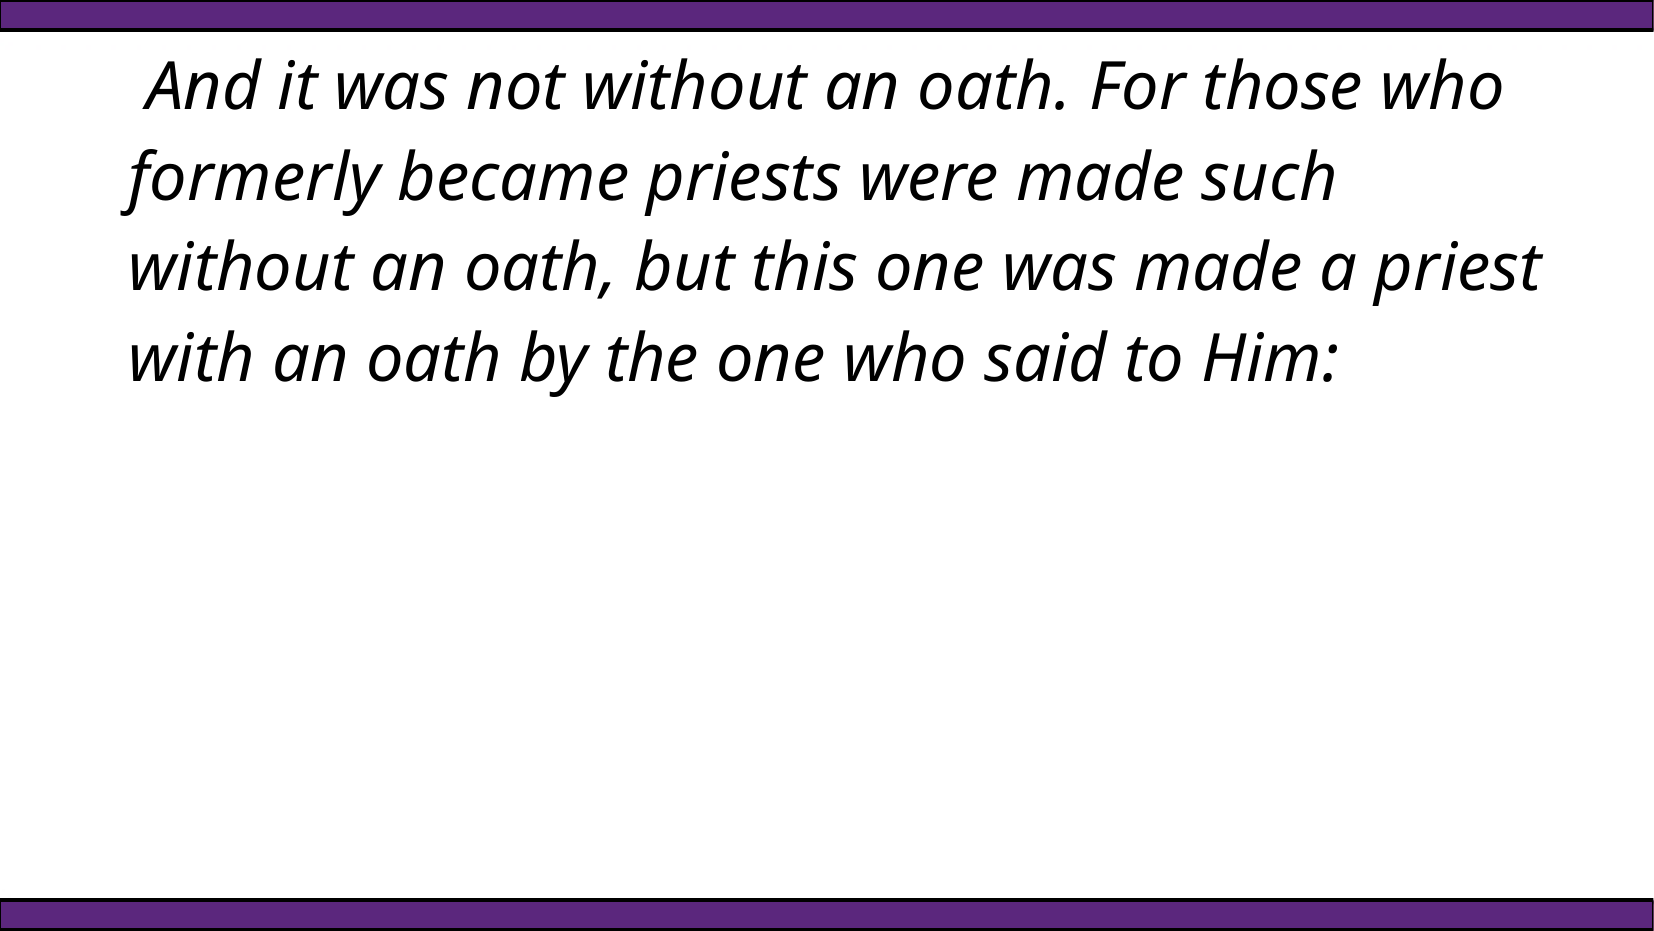

And it was not without an oath. For those who
 formerly became priests were made such
 without an oath, but this one was made a priest
 with an oath by the one who said to Him: